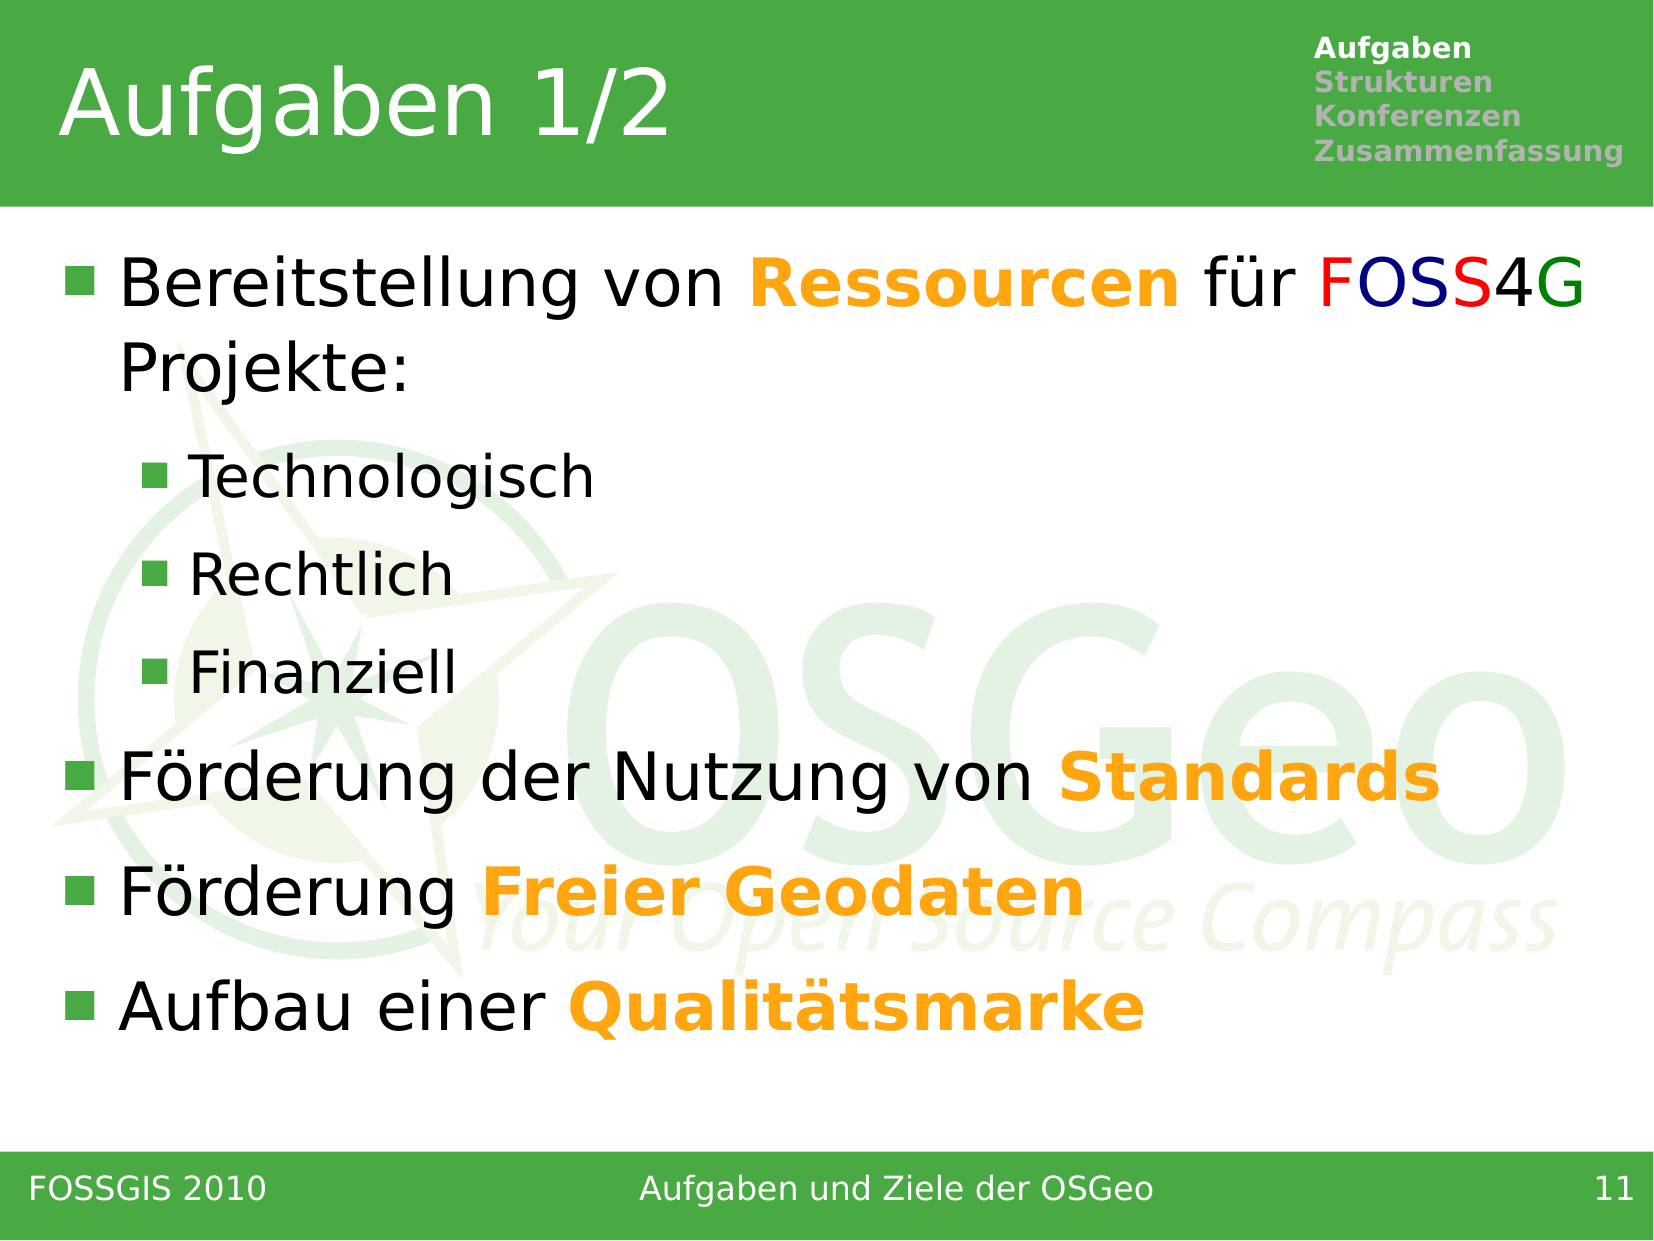

Aufgaben
Strukturen
Konferenzen
Zusammenfassung
# Aufgaben 1/2
Bereitstellung von Ressourcen für FOSS4G Projekte:
Technologisch
Rechtlich
Finanziell
Förderung der Nutzung von Standards
Förderung Freier Geodaten
Aufbau einer Qualitätsmarke
FOSSGIS 2010
Aufgaben und Ziele der OSGeo
11